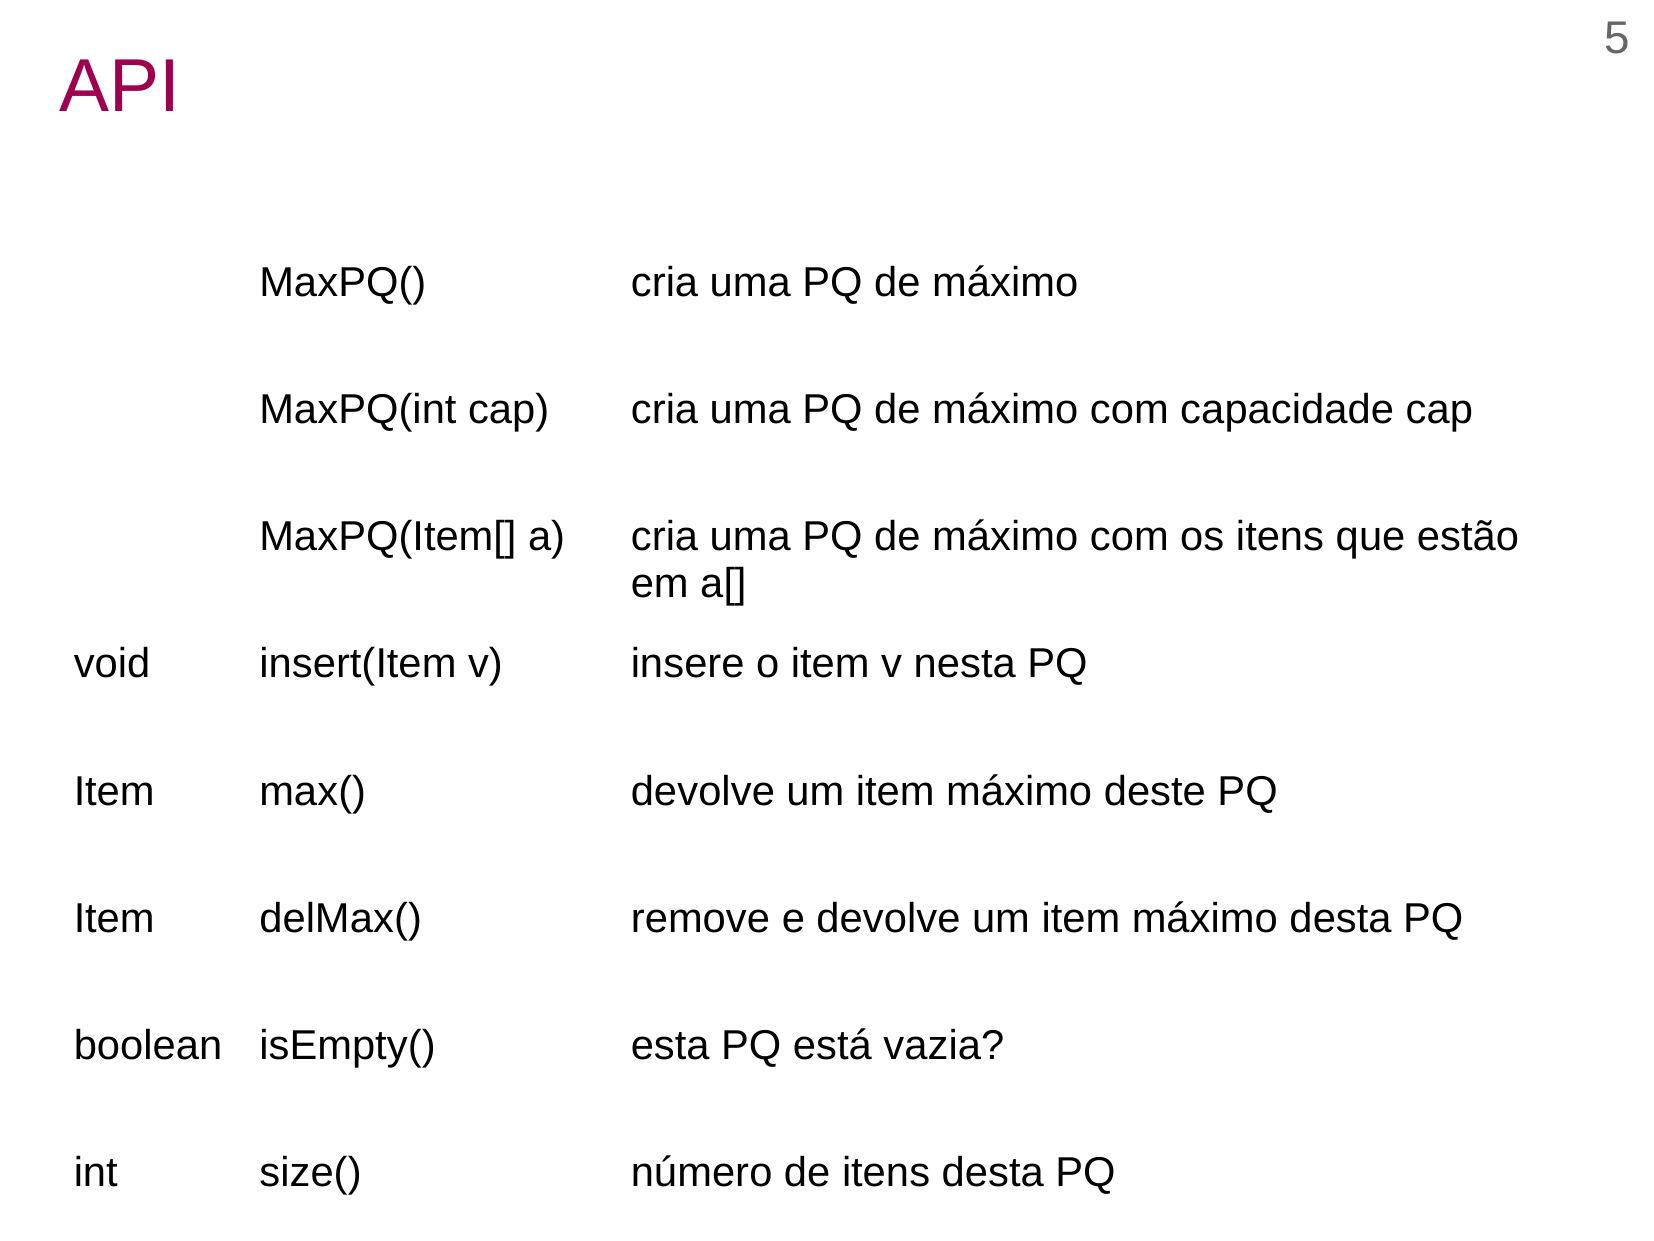

5
# API
| | MaxPQ() | cria uma PQ de máximo |
| --- | --- | --- |
| | MaxPQ(int cap) | cria uma PQ de máximo com capacidade cap |
| | MaxPQ(Item[] a) | cria uma PQ de máximo com os itens que estão em a[] |
| void | insert(Item v) | insere o item v nesta PQ |
| Item | max() | devolve um item máximo deste PQ |
| Item | delMax() | remove e devolve um item máximo desta PQ |
| boolean | isEmpty() | esta PQ está vazia? |
| int | size() | número de itens desta PQ |